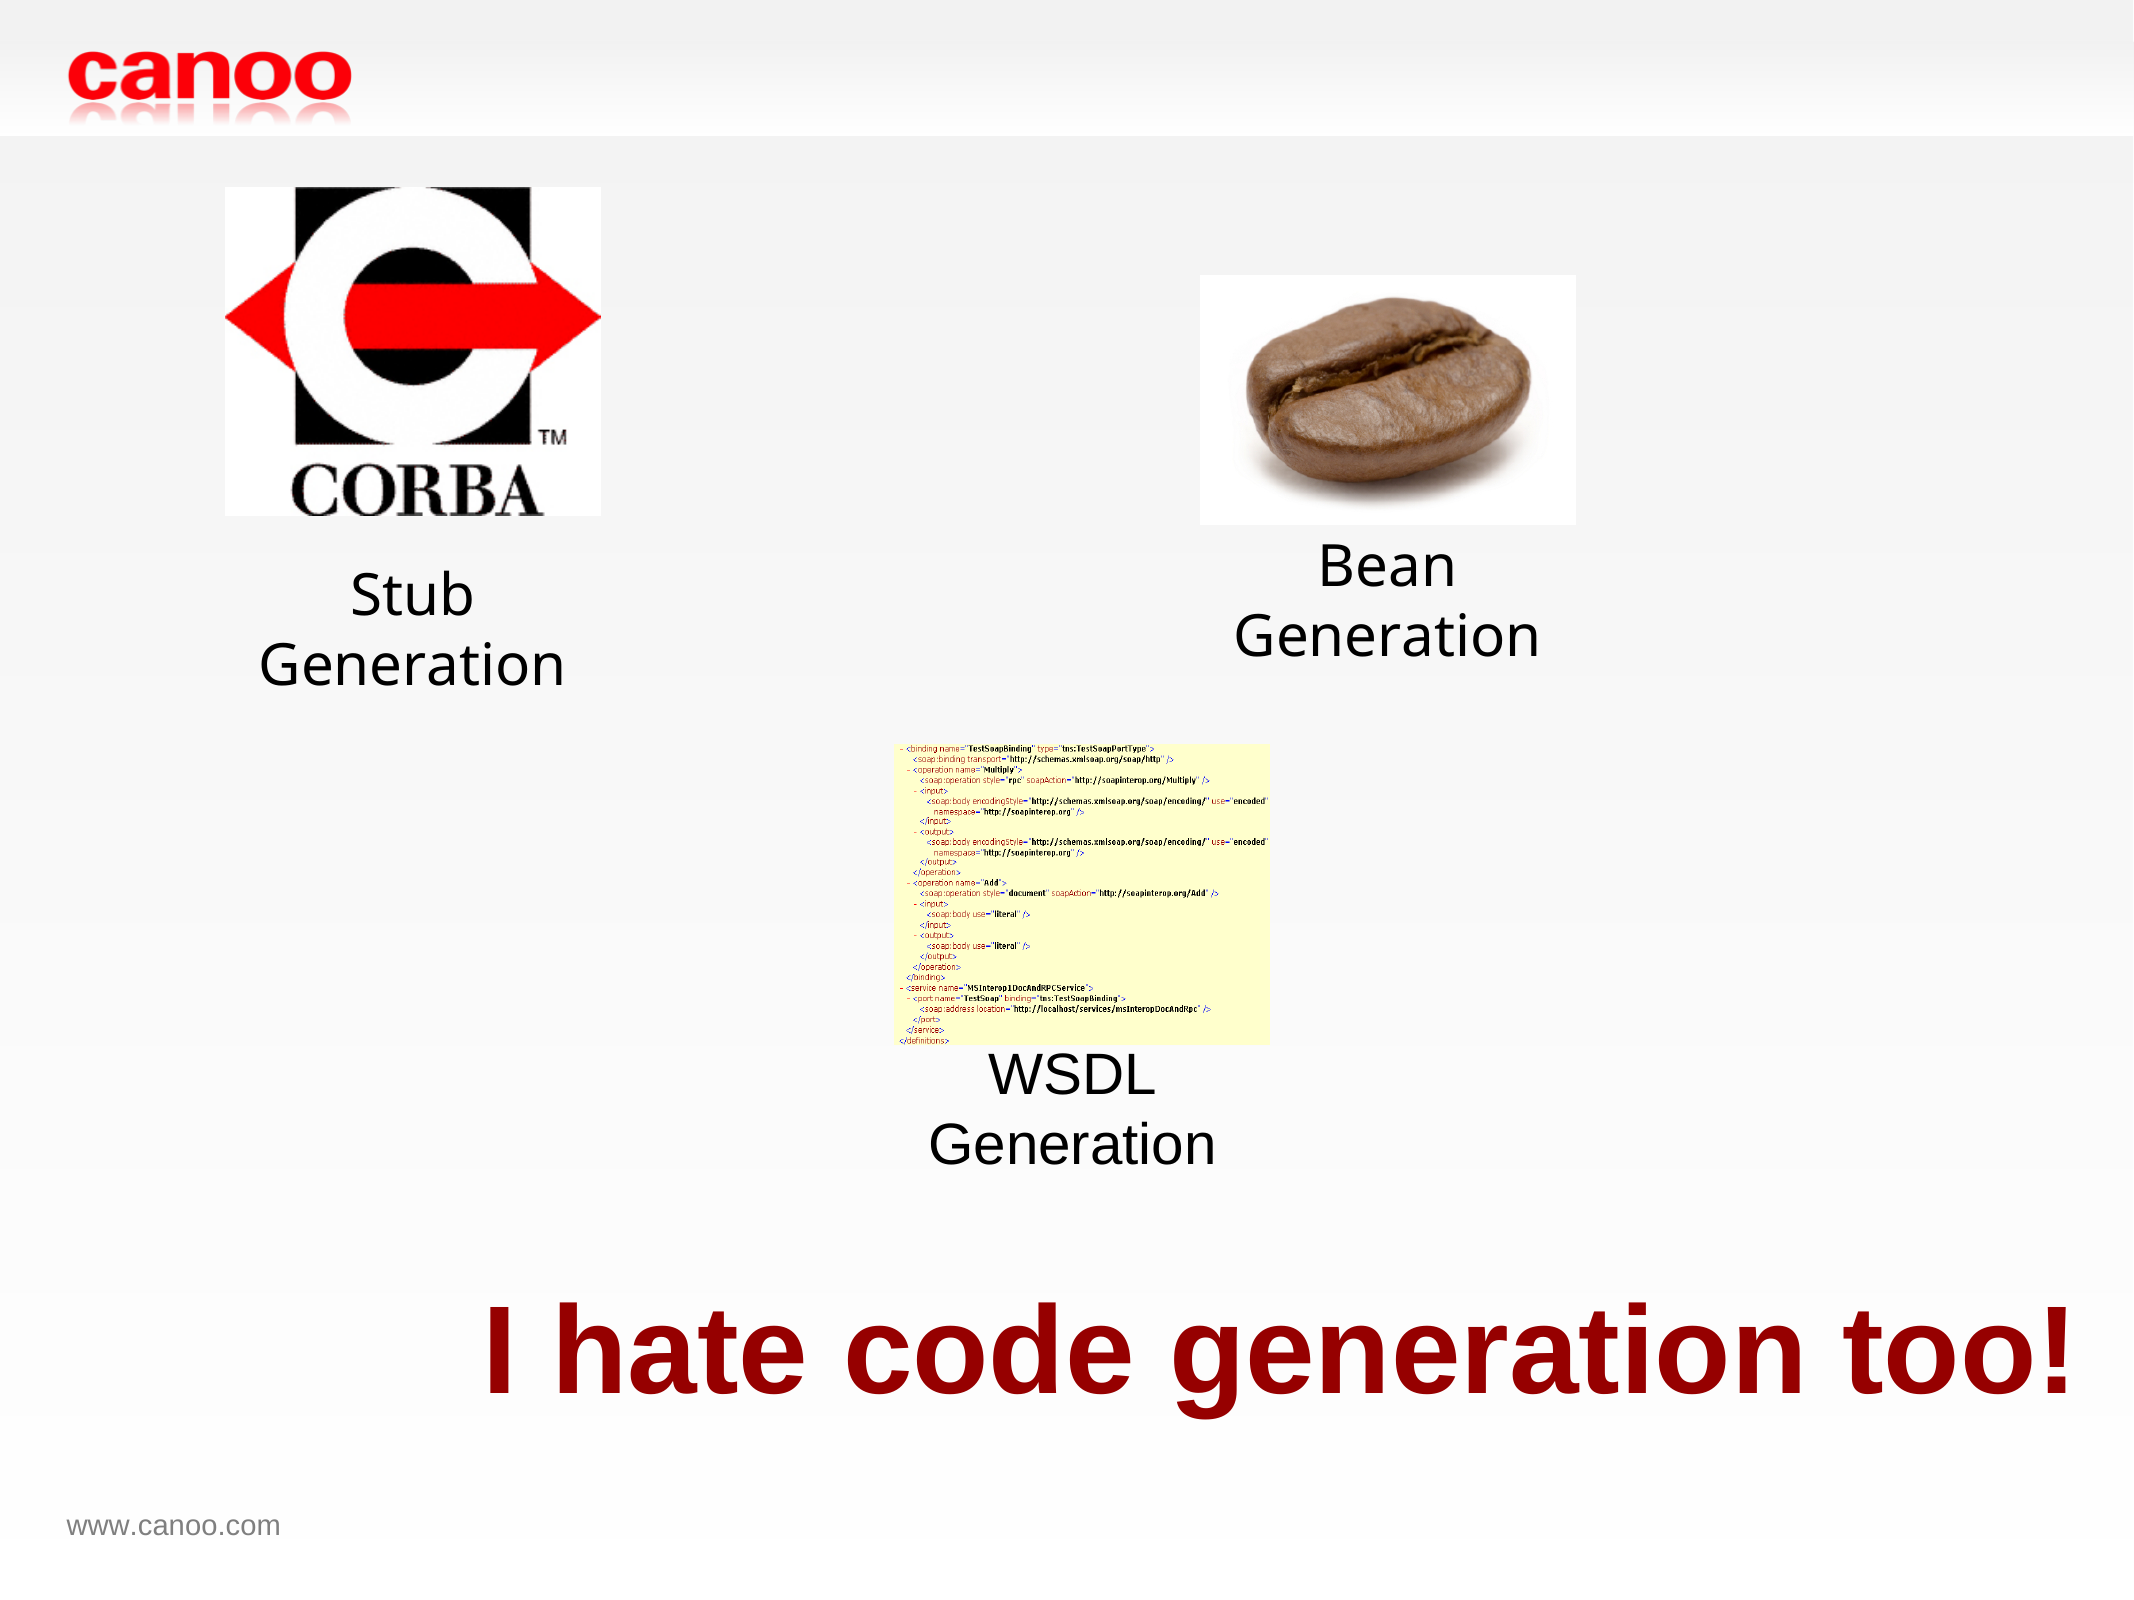

Stub
Generation
Bean
Generation
# WSDL Generation
I hate code generation too!